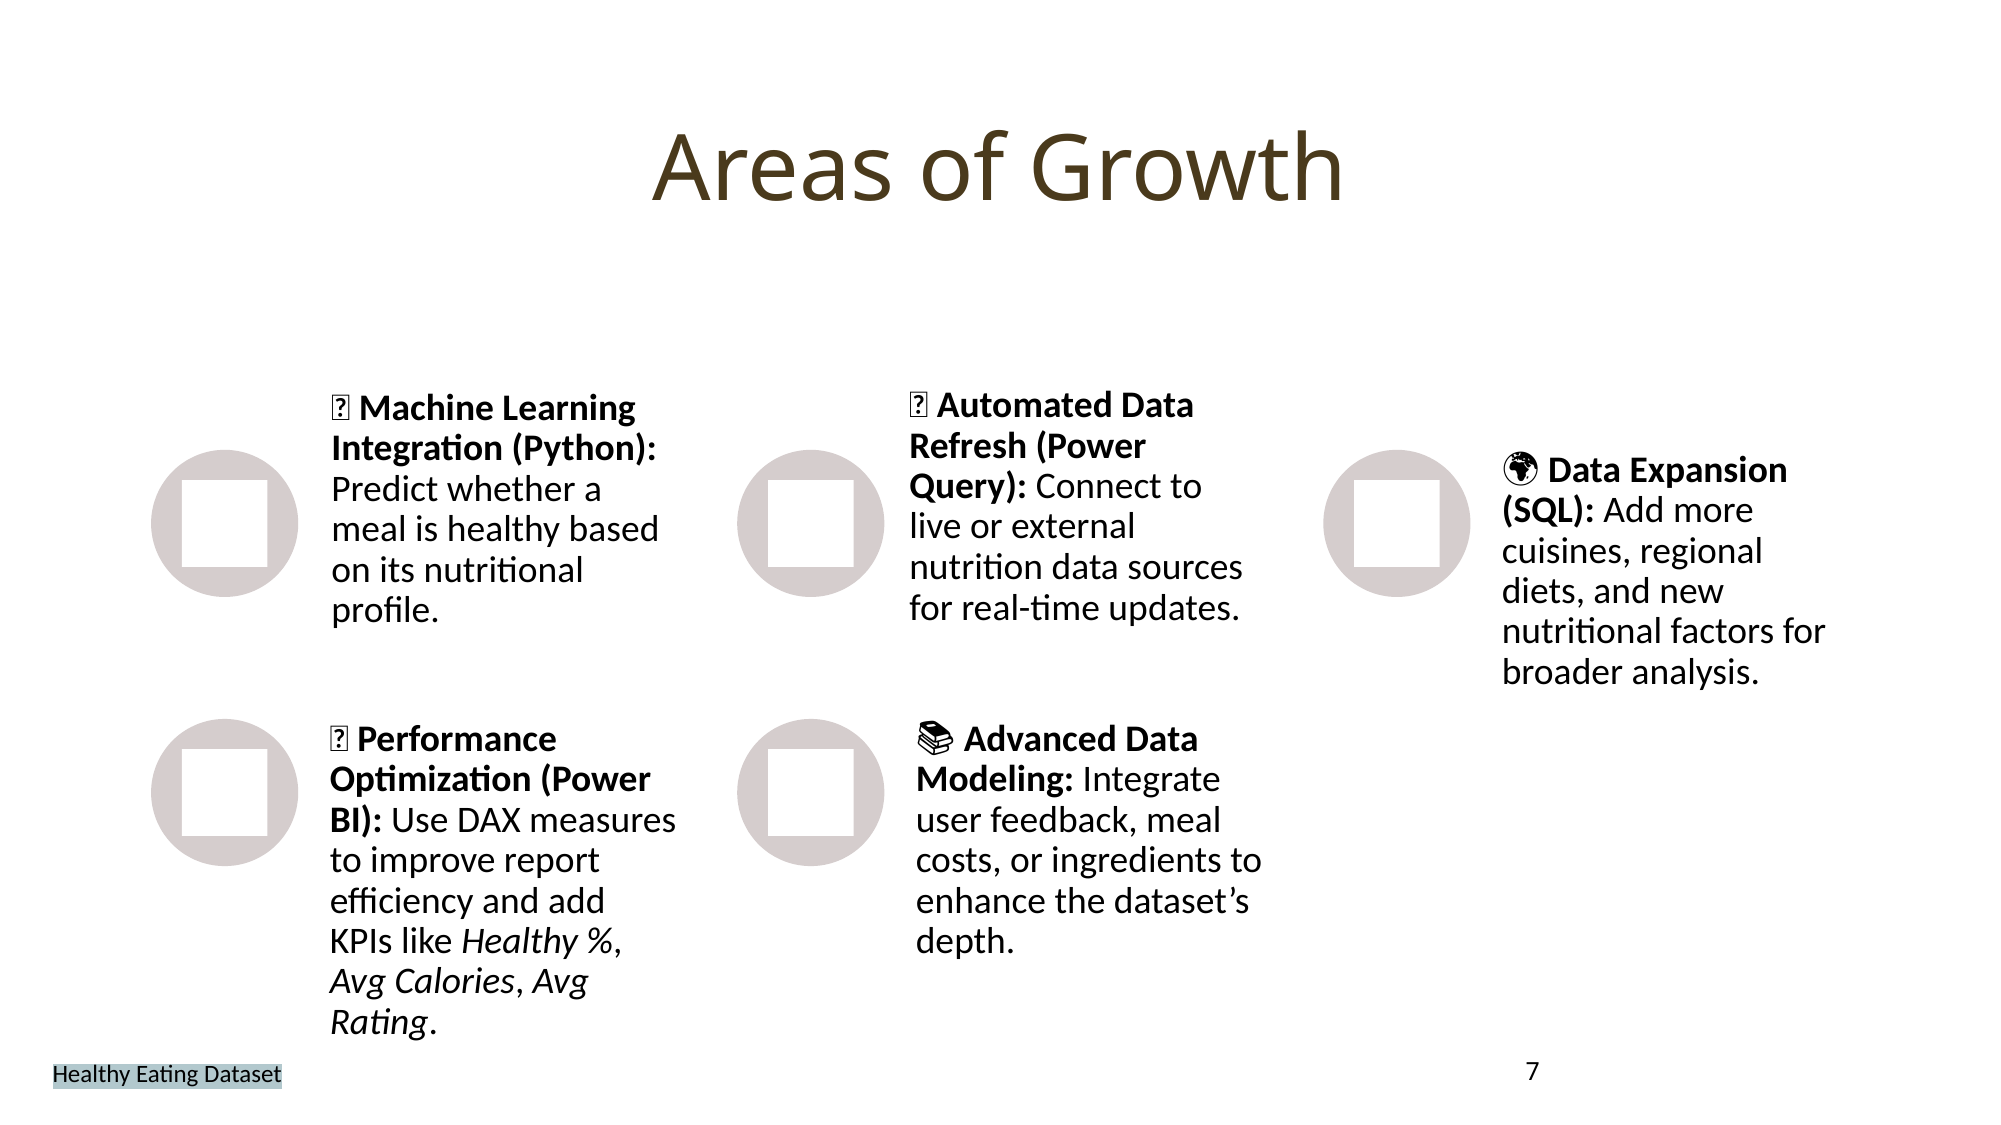

# Areas of Growth
🧾 Automated Data Refresh (Power Query): Connect to live or external nutrition data sources for real-time updates.
🤖 Machine Learning Integration (Python): Predict whether a meal is healthy based on its nutritional profile.
🌍 Data Expansion (SQL): Add more cuisines, regional diets, and new nutritional factors for broader analysis.
🎯 Performance Optimization (Power BI): Use DAX measures to improve report efficiency and add KPIs like Healthy %, Avg Calories, Avg Rating.
📚 Advanced Data Modeling: Integrate user feedback, meal costs, or ingredients to enhance the dataset’s depth.
Healthy Eating Dataset